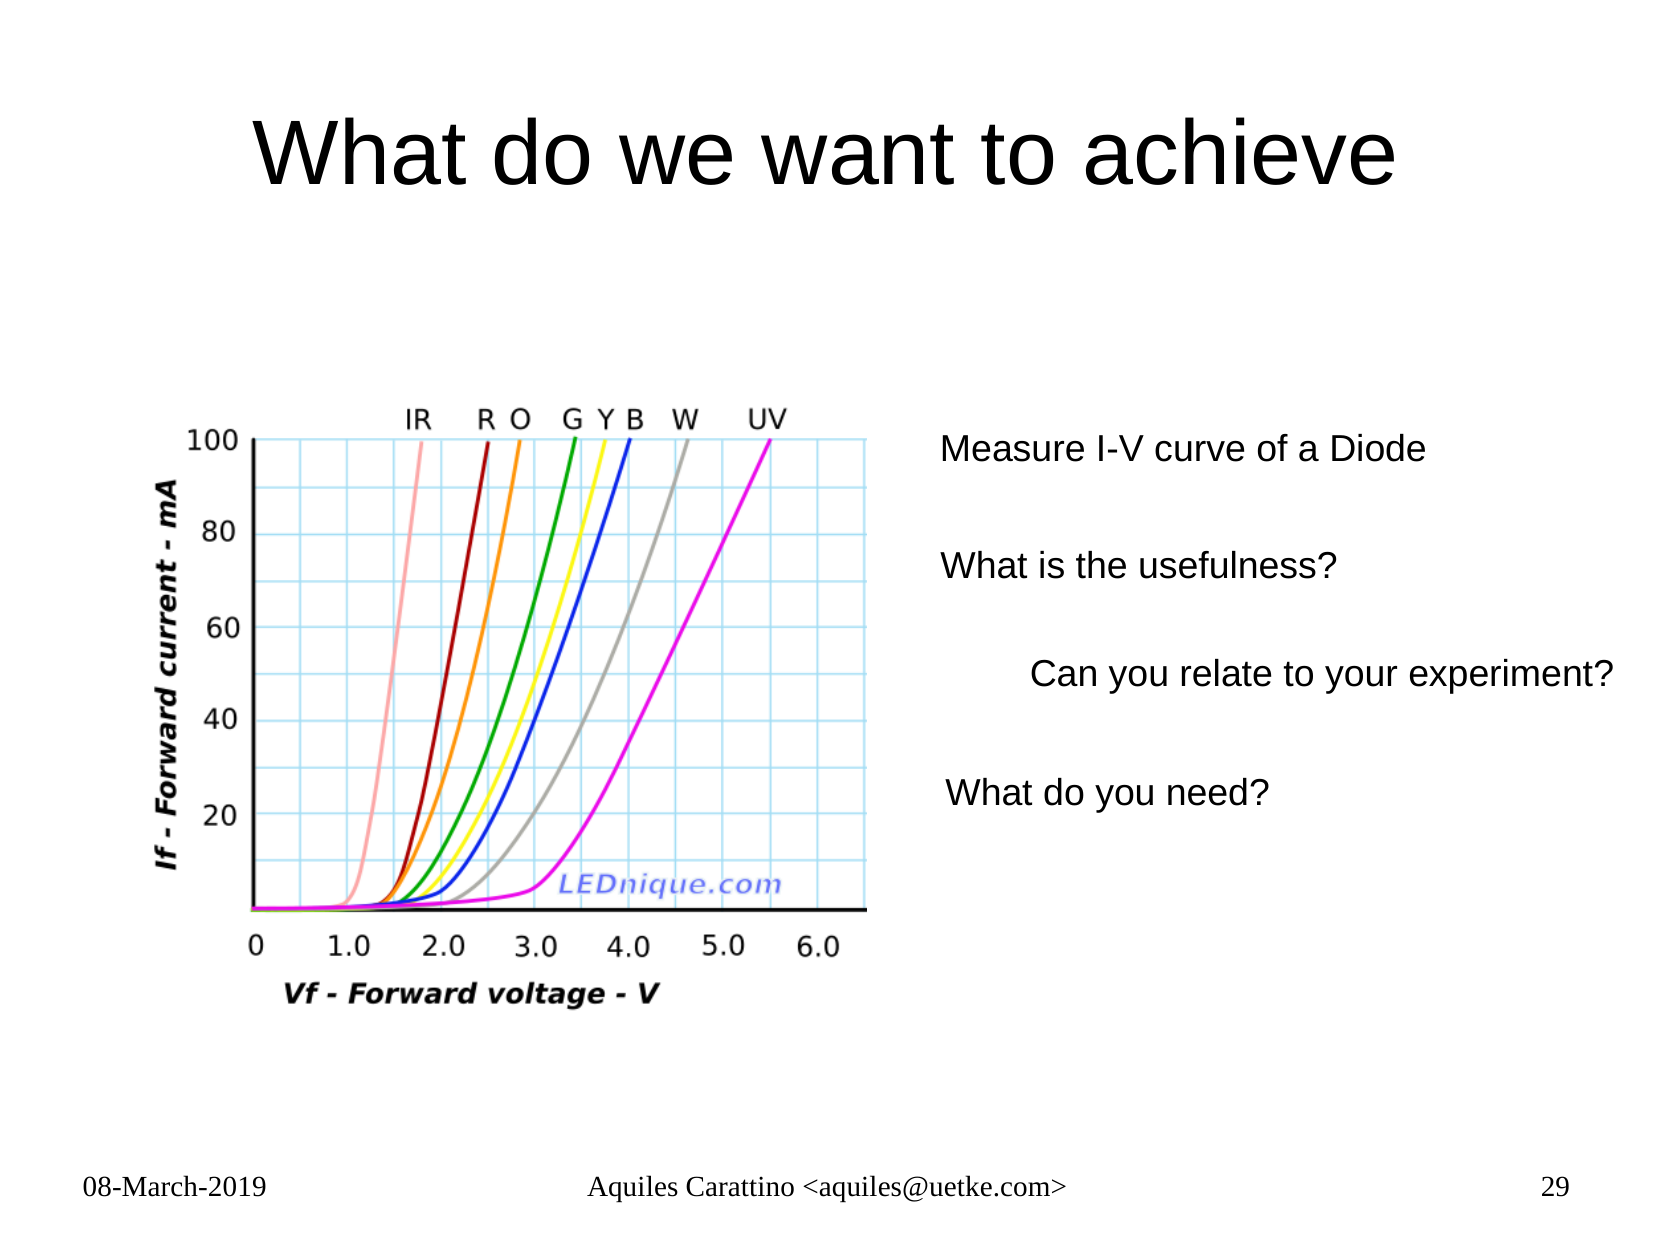

# What do we want to achieve
Measure I-V curve of a Diode
What is the usefulness?
Can you relate to your experiment?
What do you need?
08-March-2019
Aquiles Carattino <aquiles@uetke.com>
29